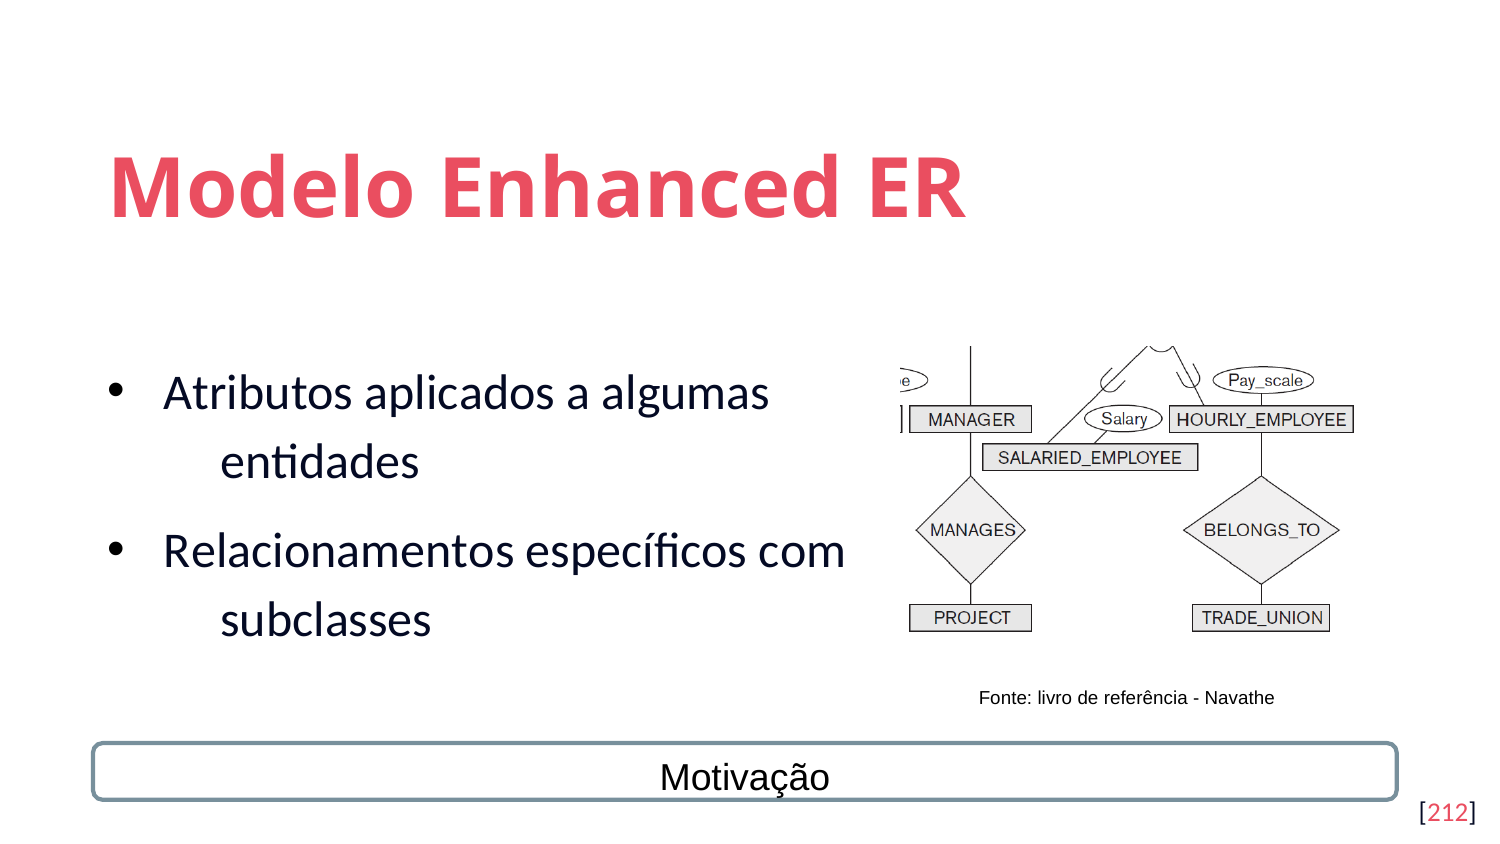

Modelo Enhanced ER
Atributos aplicados a algumas entidades
Relacionamentos específicos com subclasses
Fonte: livro de referência - Navathe
Motivação